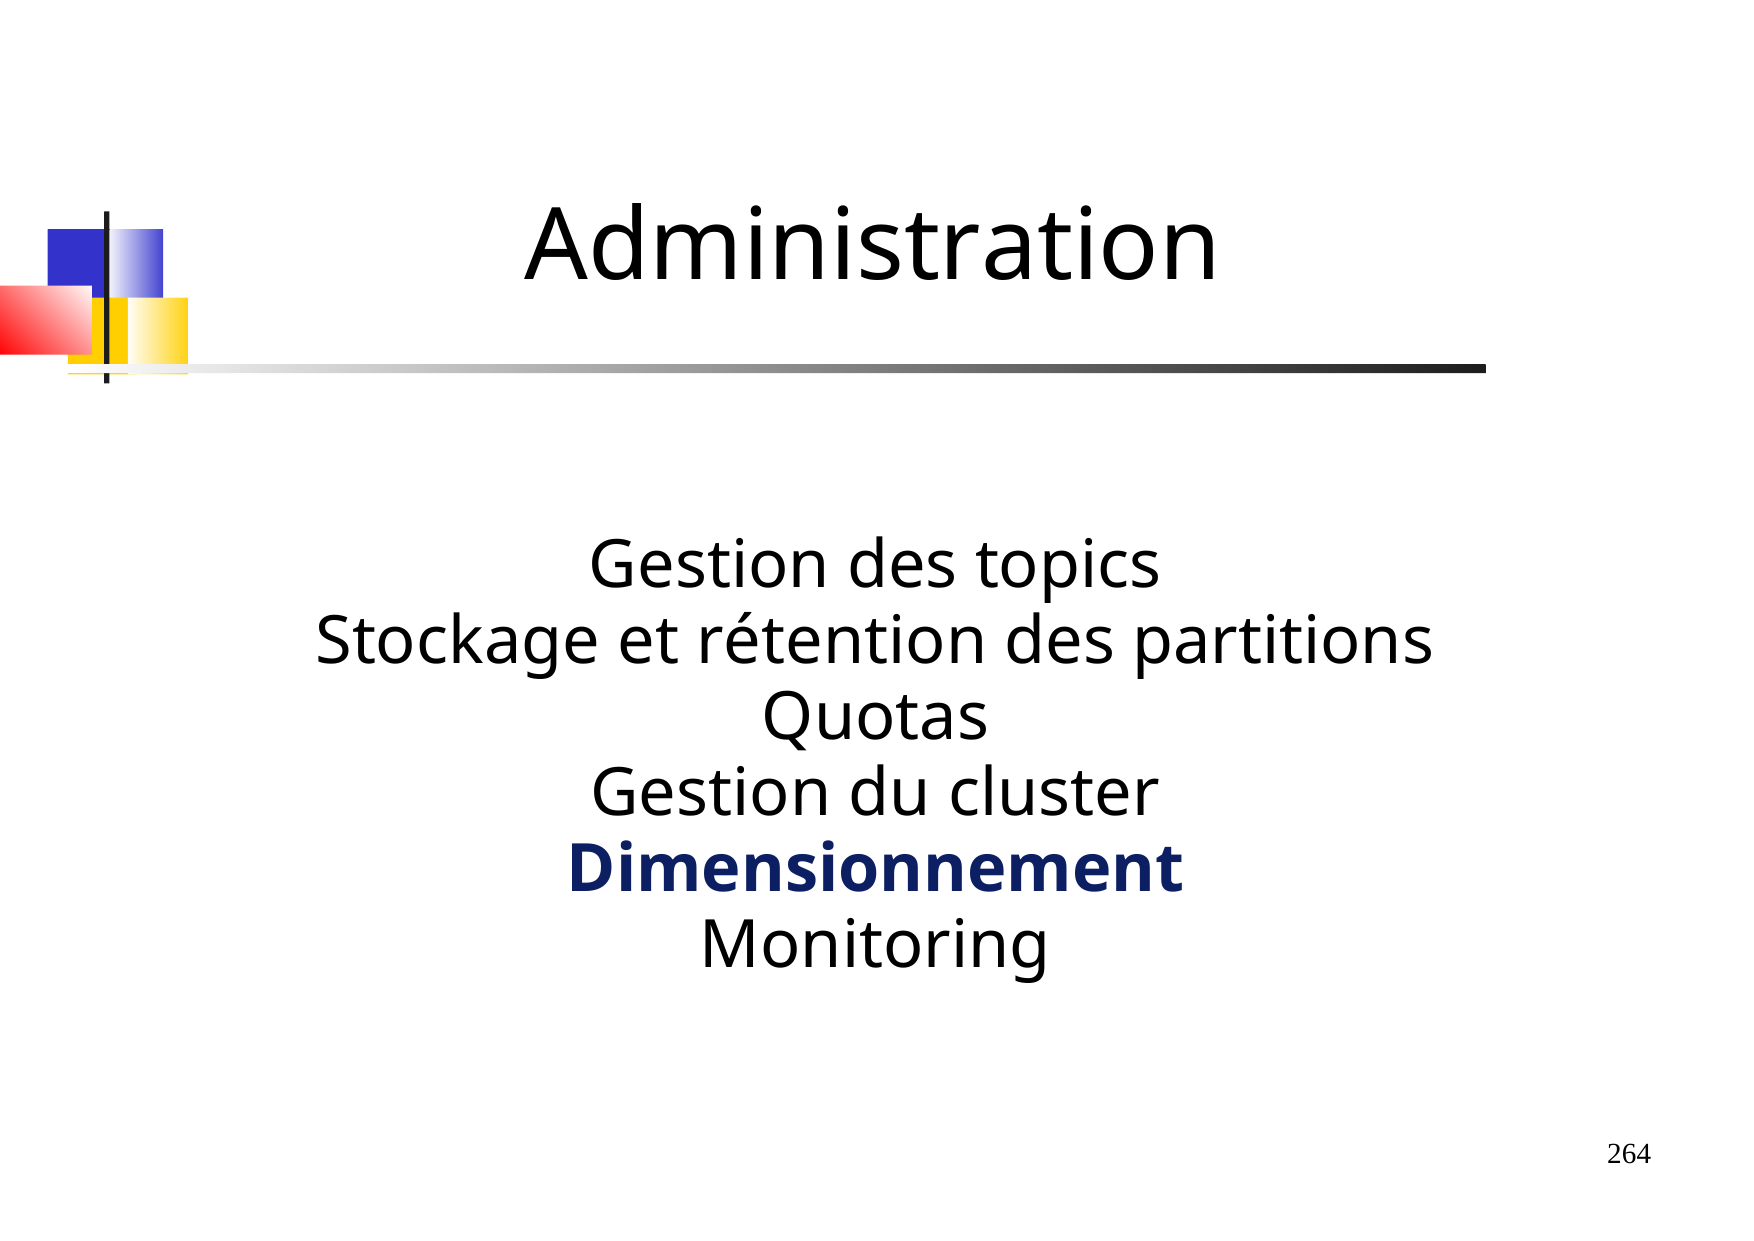

# Administration
Gestion des topics
Stockage et rétention des partitions
Quotas
Gestion du cluster
Dimensionnement
Monitoring